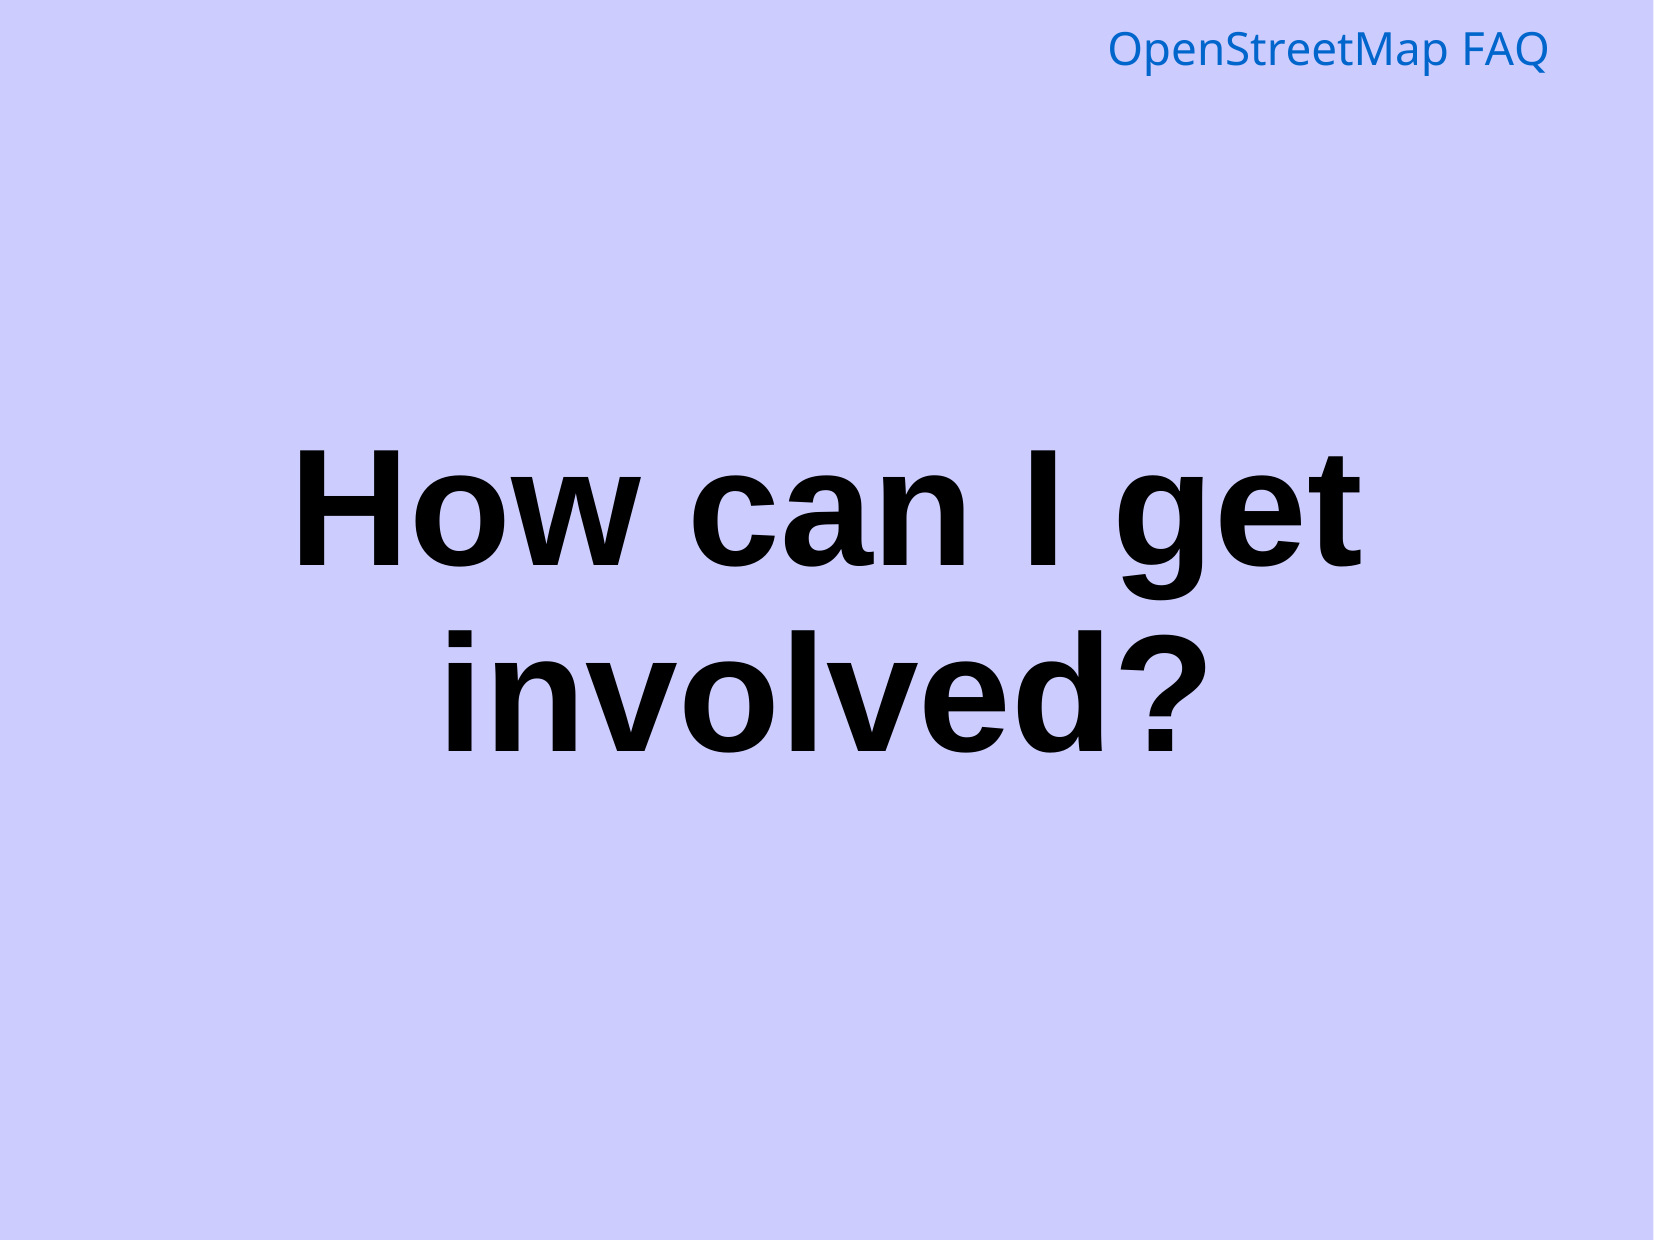

OpenStreetMap FAQ
# How can I get involved?